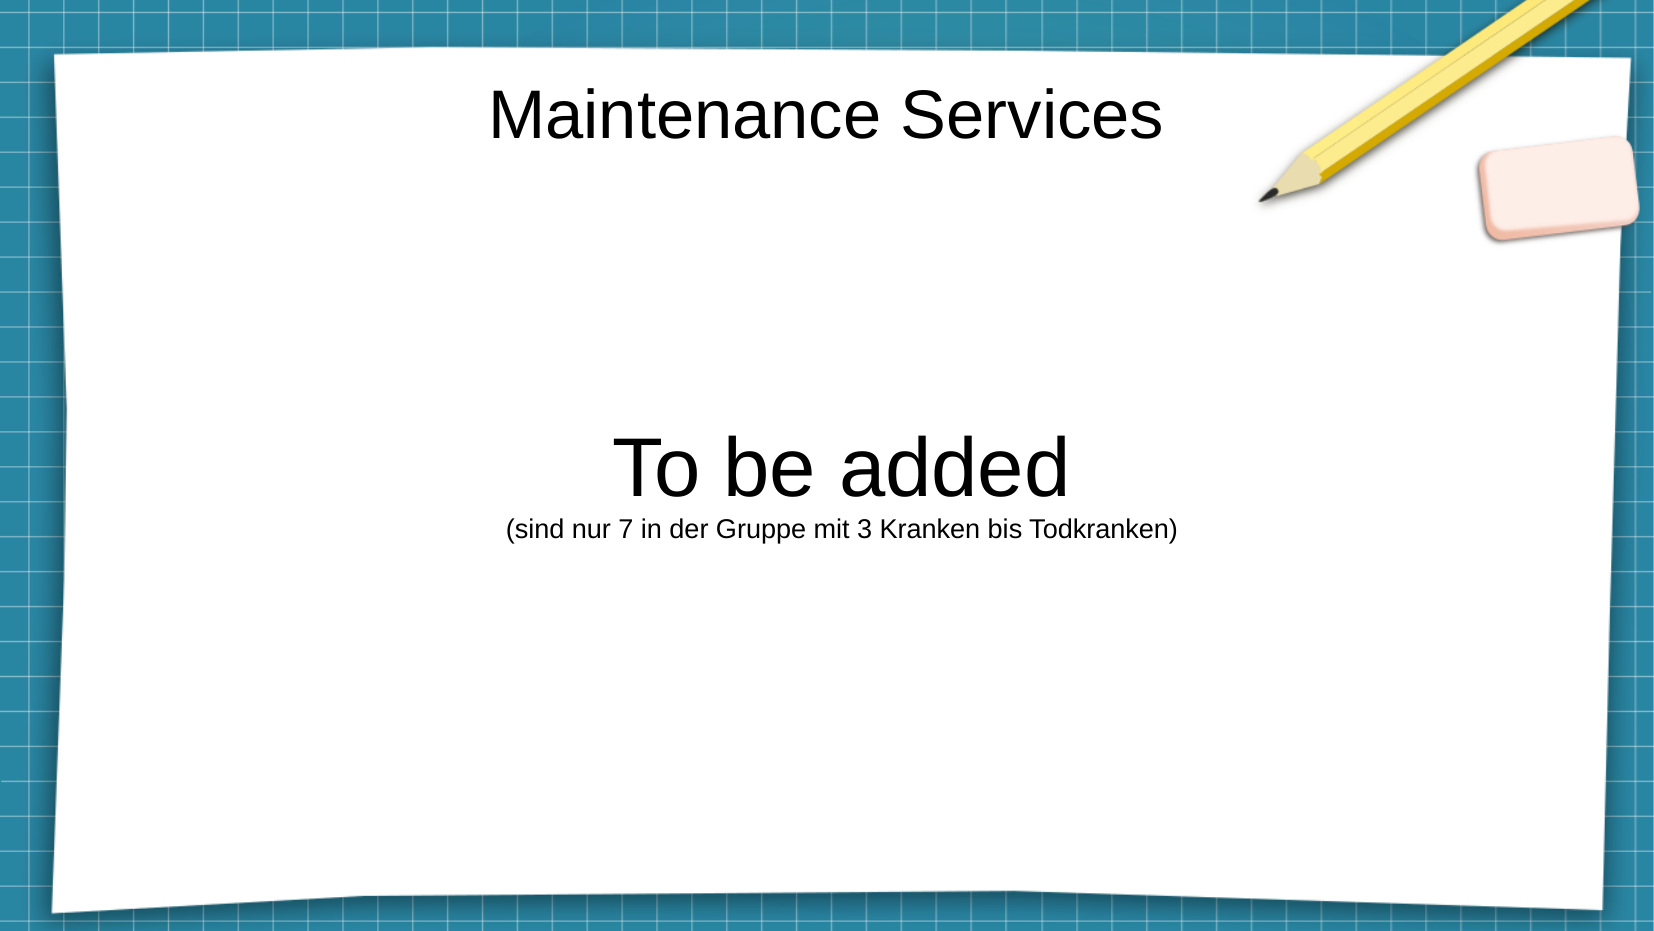

# Maintenance Services
To be added
(sind nur 7 in der Gruppe mit 3 Kranken bis Todkranken)